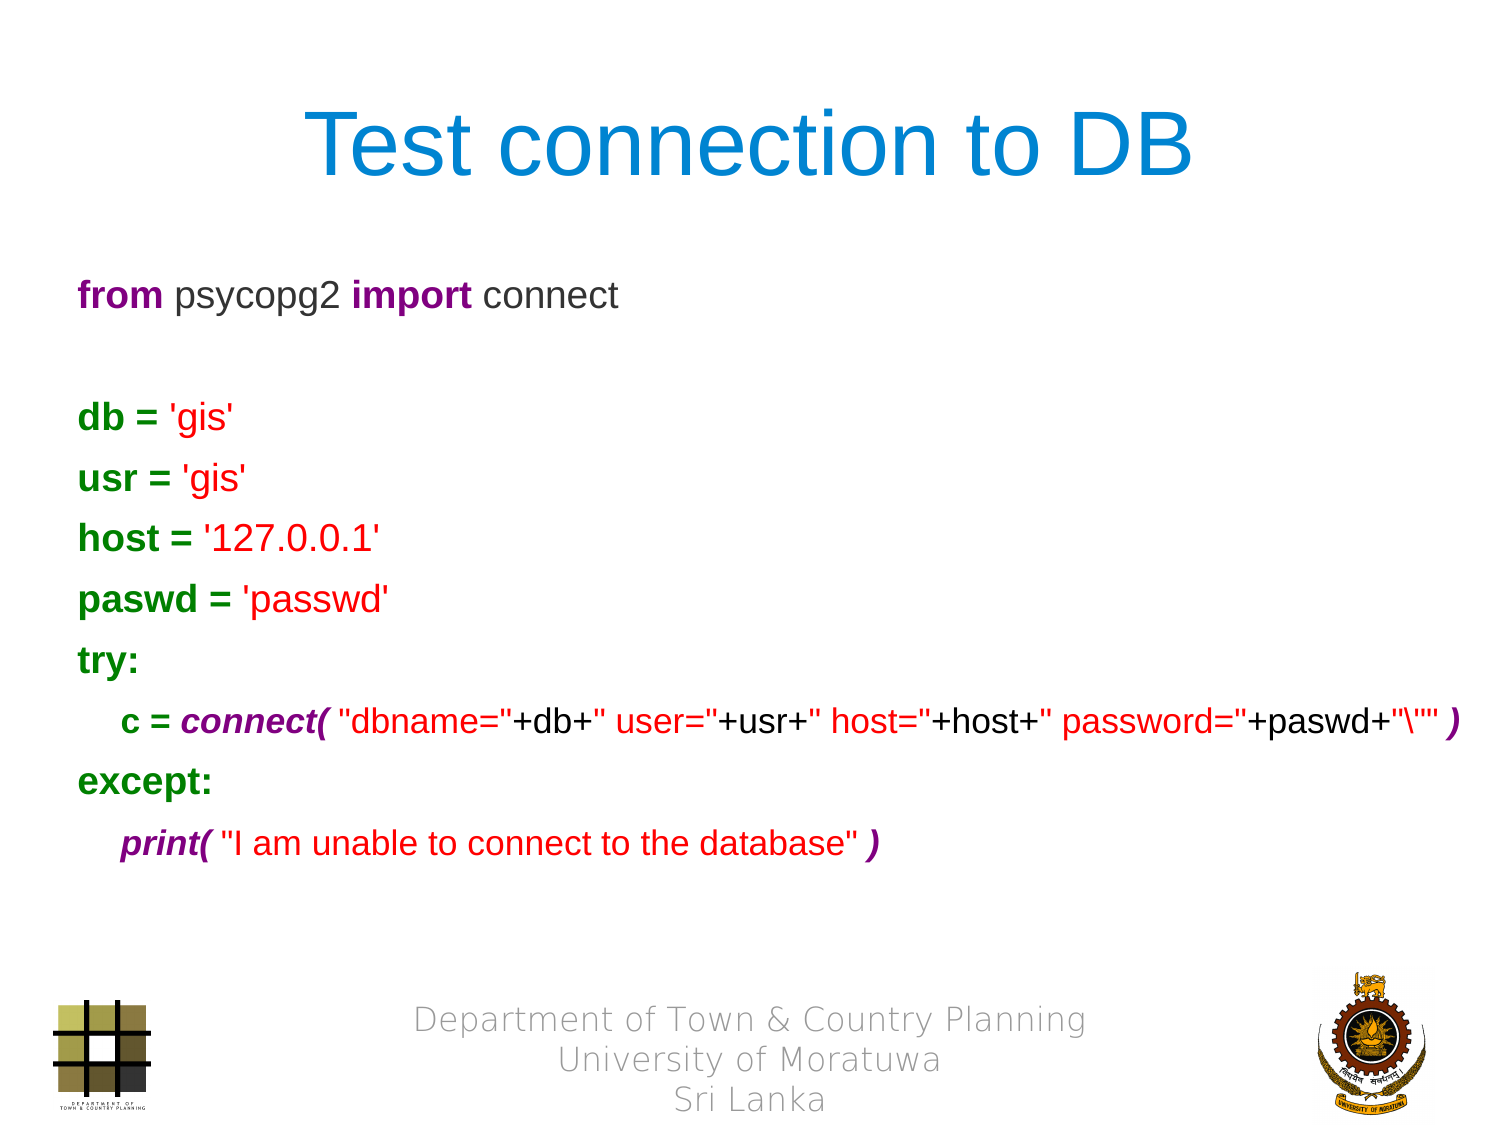

# Test connection to DB
from psycopg2 import connect
db = 'gis'
usr = 'gis'
host = '127.0.0.1'
paswd = 'passwd'
try:
 c = connect( "dbname="+db+" user="+usr+" host="+host+" password="+paswd+"\"" )
except:
 print( "I am unable to connect to the database" )